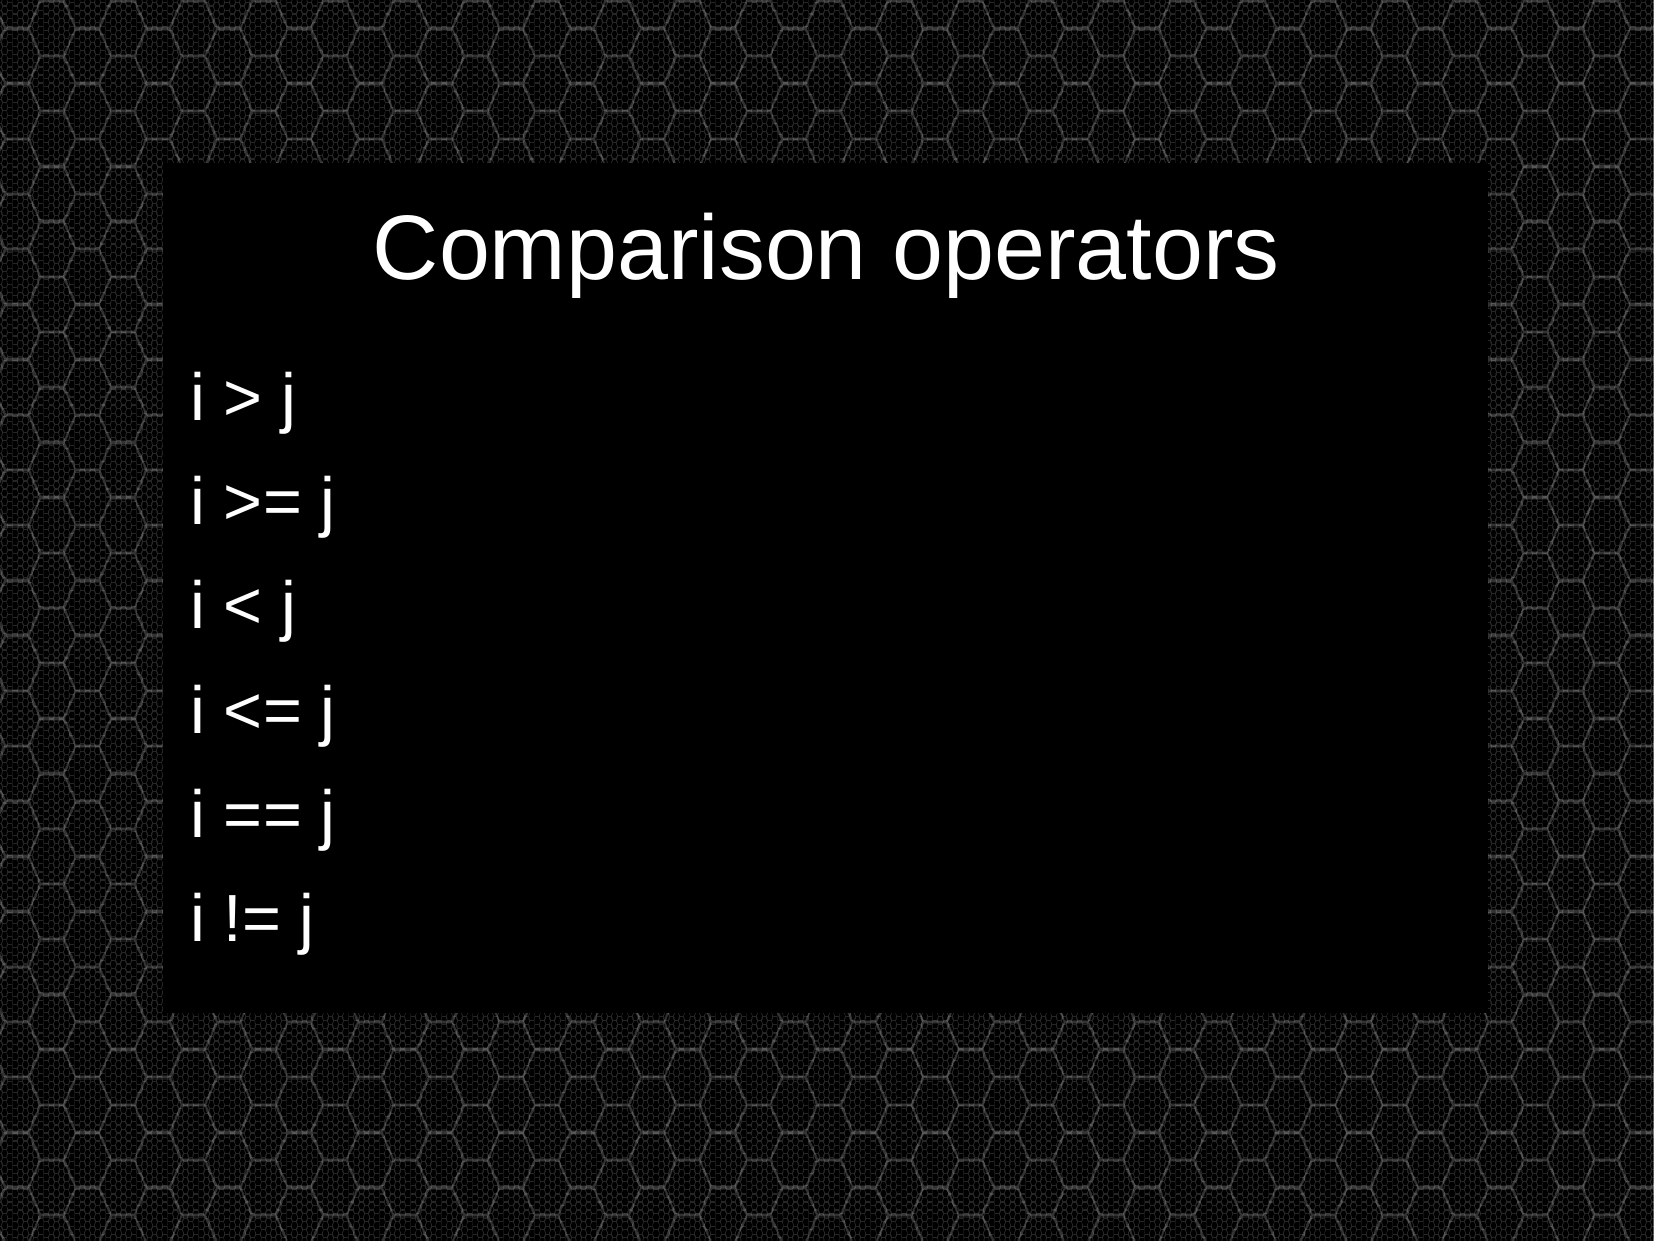

# Comparison operators
i > j
i >= j
i < j
i <= j
i == j
i != j